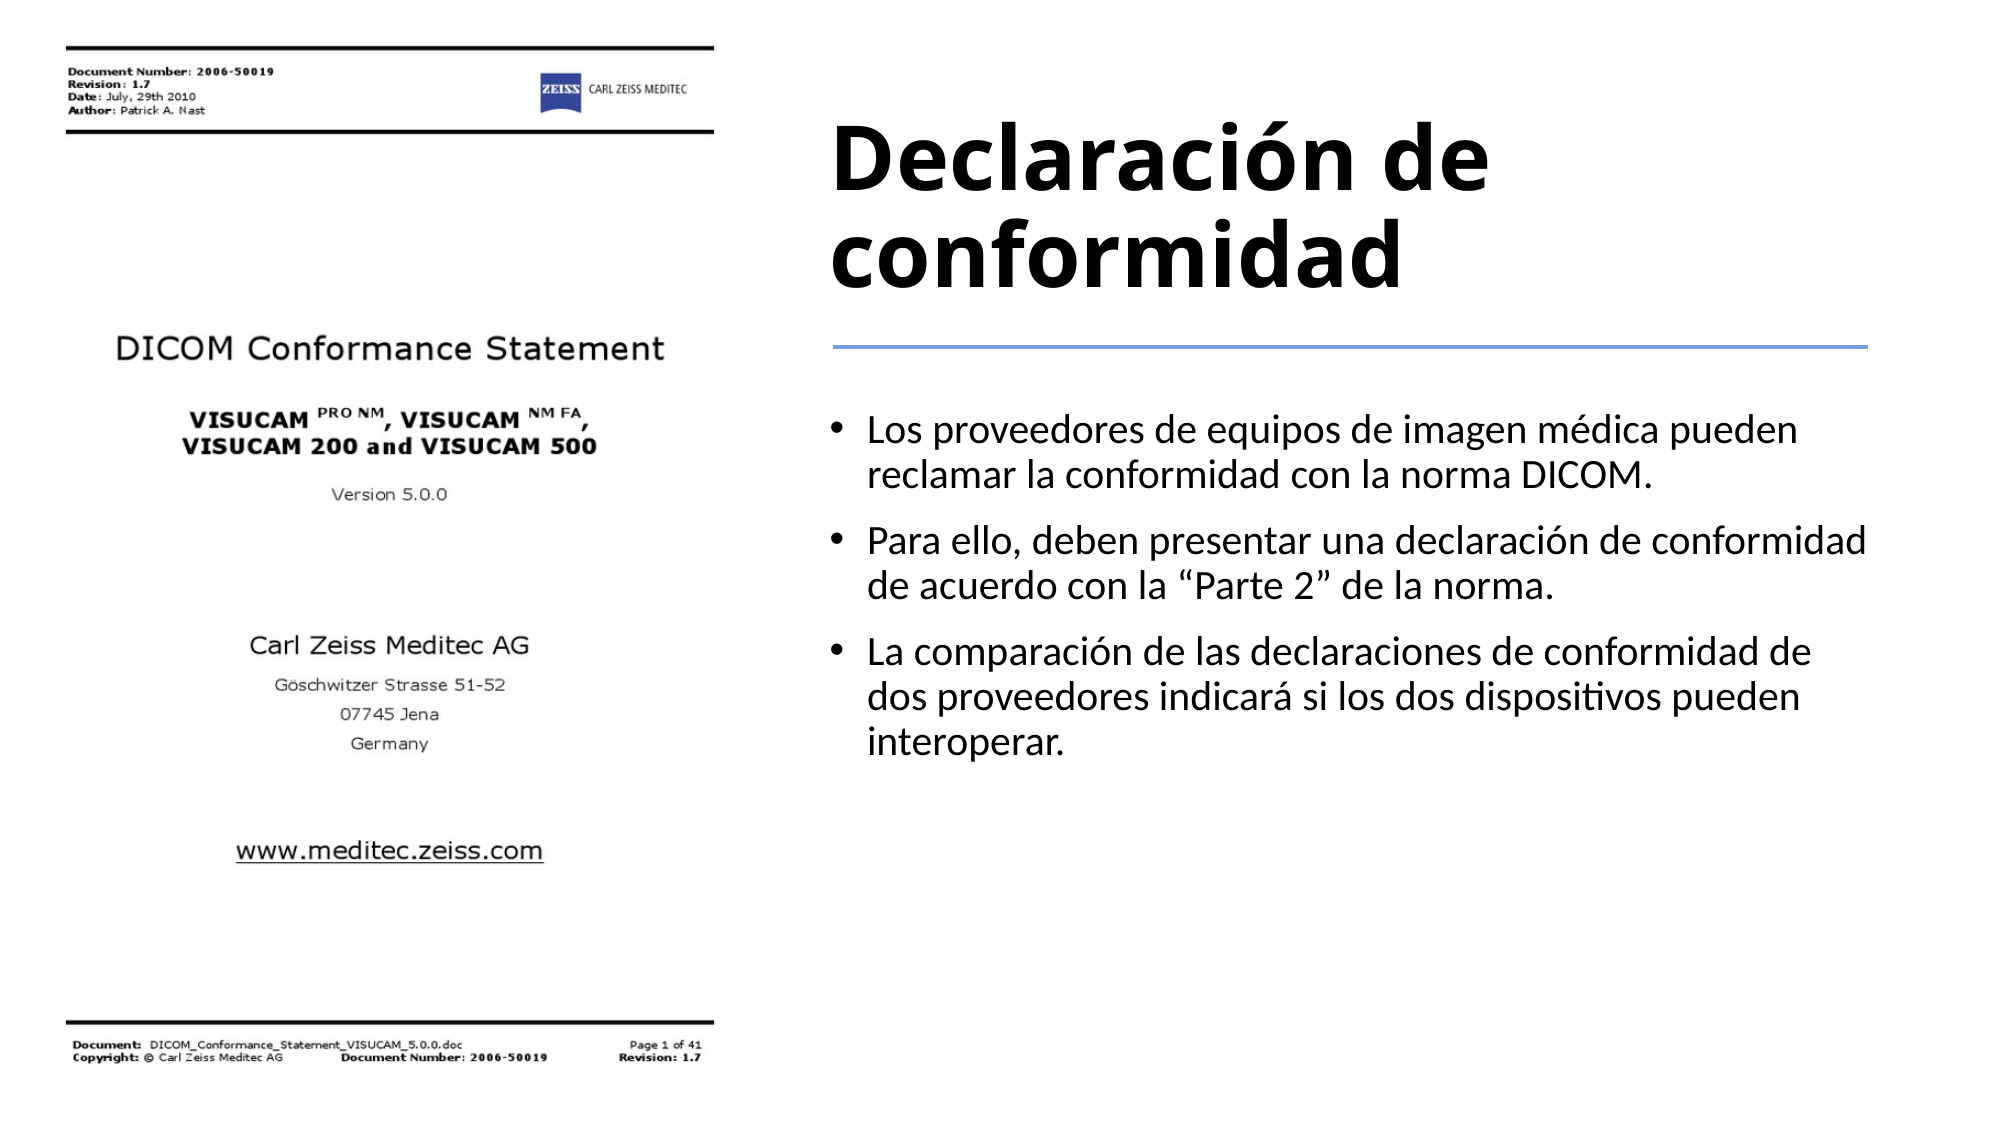

# Declaración de conformidad
Los proveedores de equipos de imagen médica pueden reclamar la conformidad con la norma DICOM.
Para ello, deben presentar una declaración de conformidad de acuerdo con la “Parte 2” de la norma.
La comparación de las declaraciones de conformidad de dos proveedores indicará si los dos dispositivos pueden interoperar.